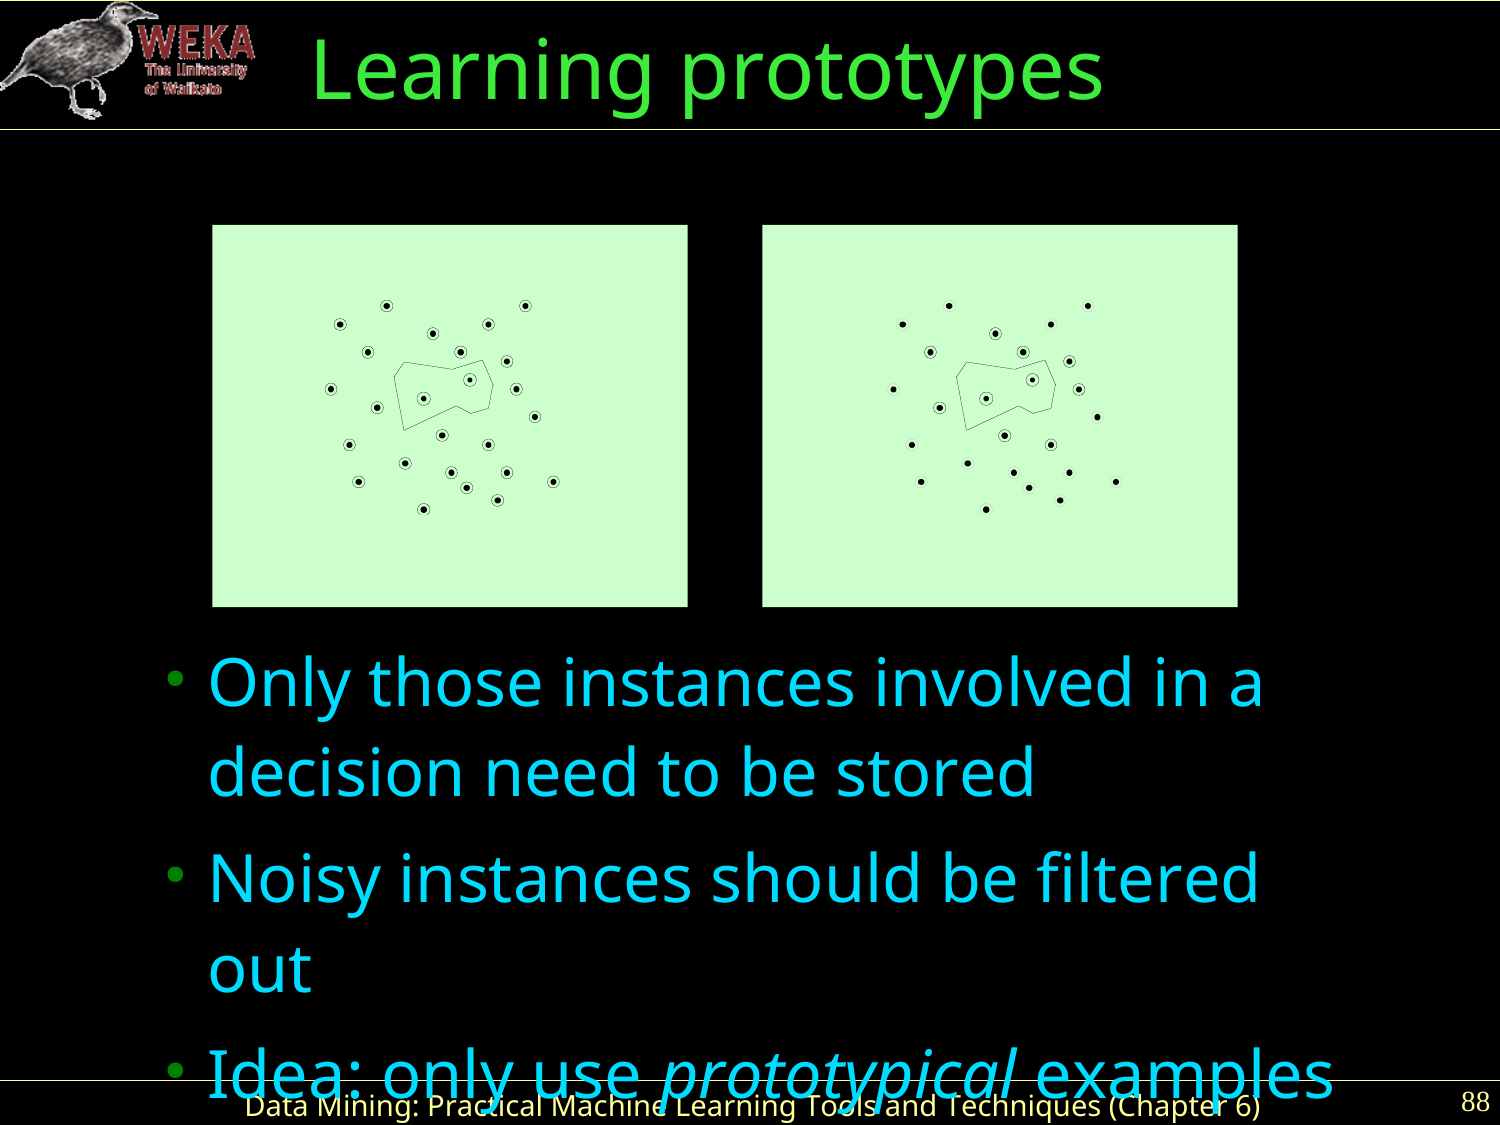

# Learning prototypes
Only those instances involved in a decision need to be stored
Noisy instances should be filtered out
Idea: only use prototypical examples
Data Mining: Practical Machine Learning Tools and Techniques (Chapter 6)
88